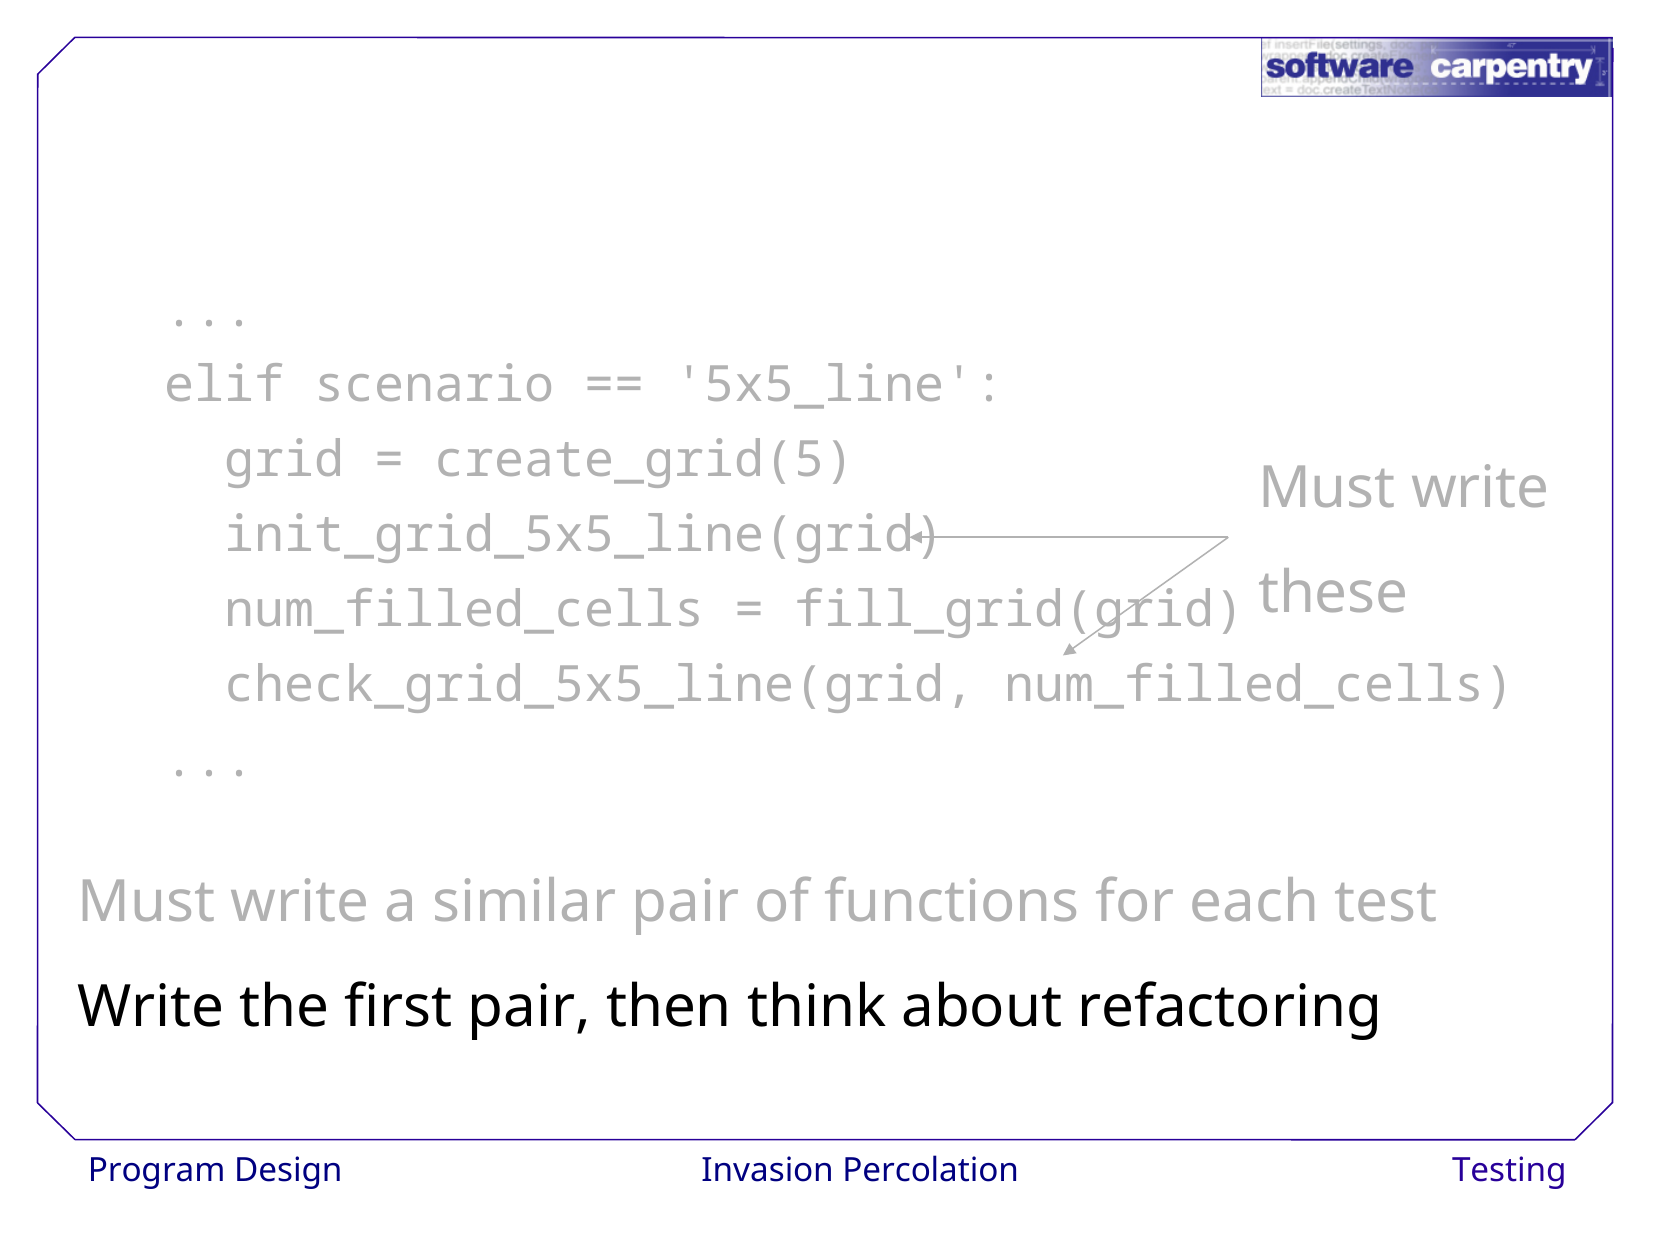

...
 elif scenario == '5x5_line':
 grid = create_grid(5)
 init_grid_5x5_line(grid)
 num_filled_cells = fill_grid(grid)
 check_grid_5x5_line(grid, num_filled_cells)
 ...
Must write these
Must write a similar pair of functions for each test
Write the first pair, then think about refactoring